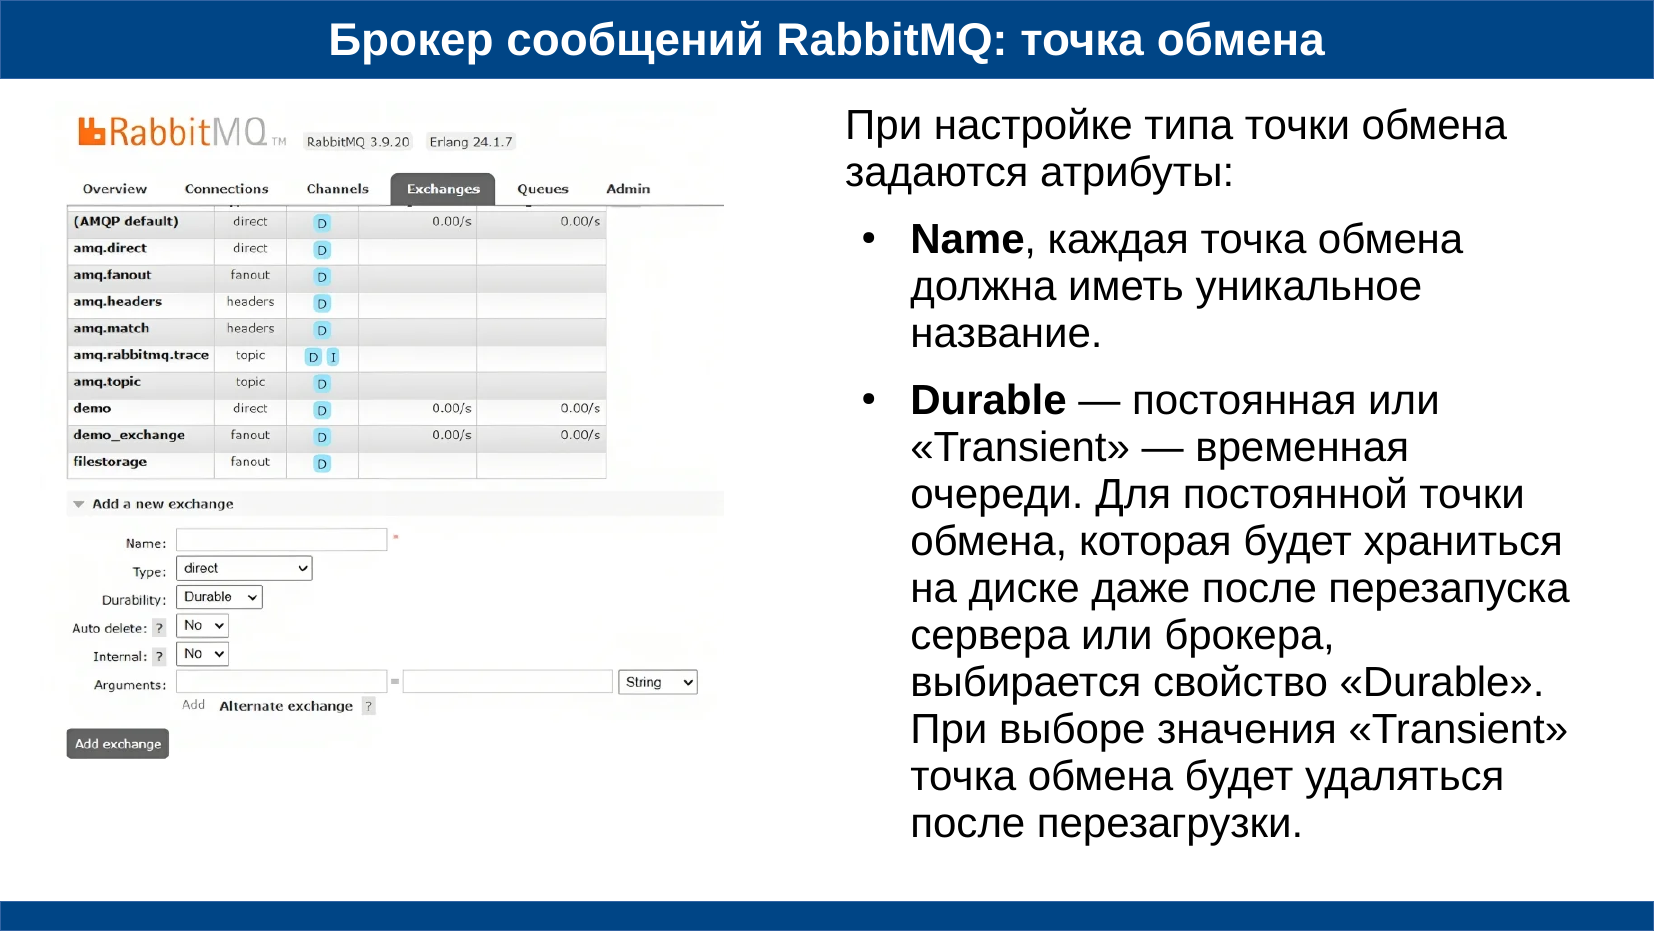

# Брокер сообщений RabbitMQ: точка обмена
При настройке типа точки обмена задаются атрибуты:
Name, каждая точка обмена должна иметь уникальное название.
Durable — постоянная или «Transient» — временная очереди. Для постоянной точки обмена, которая будет храниться на диске даже после перезапуска сервера или брокера, выбирается свойство «Durable». При выборе значения «Transient» точка обмена будет удаляться после перезагрузки.